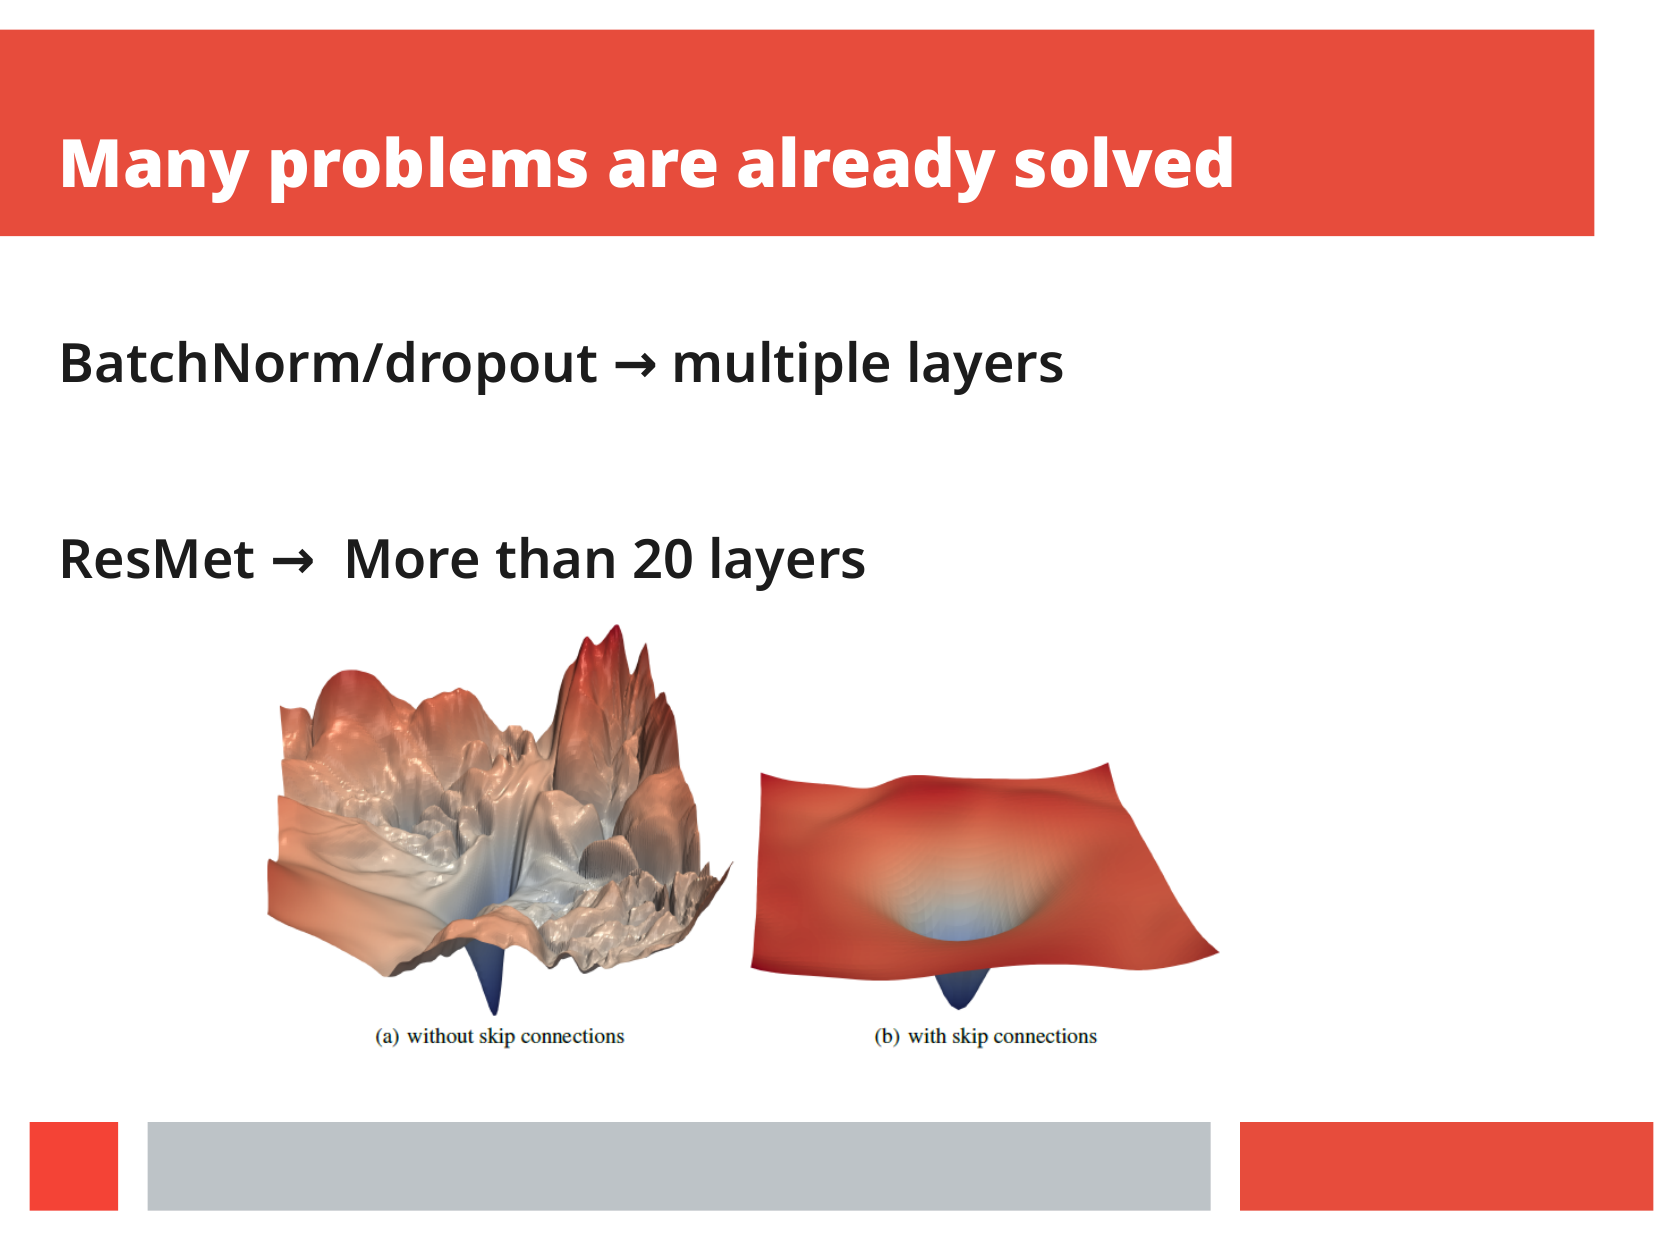

# Many problems are already solved
BatchNorm/dropout → multiple layers
ResMet → More than 20 layers